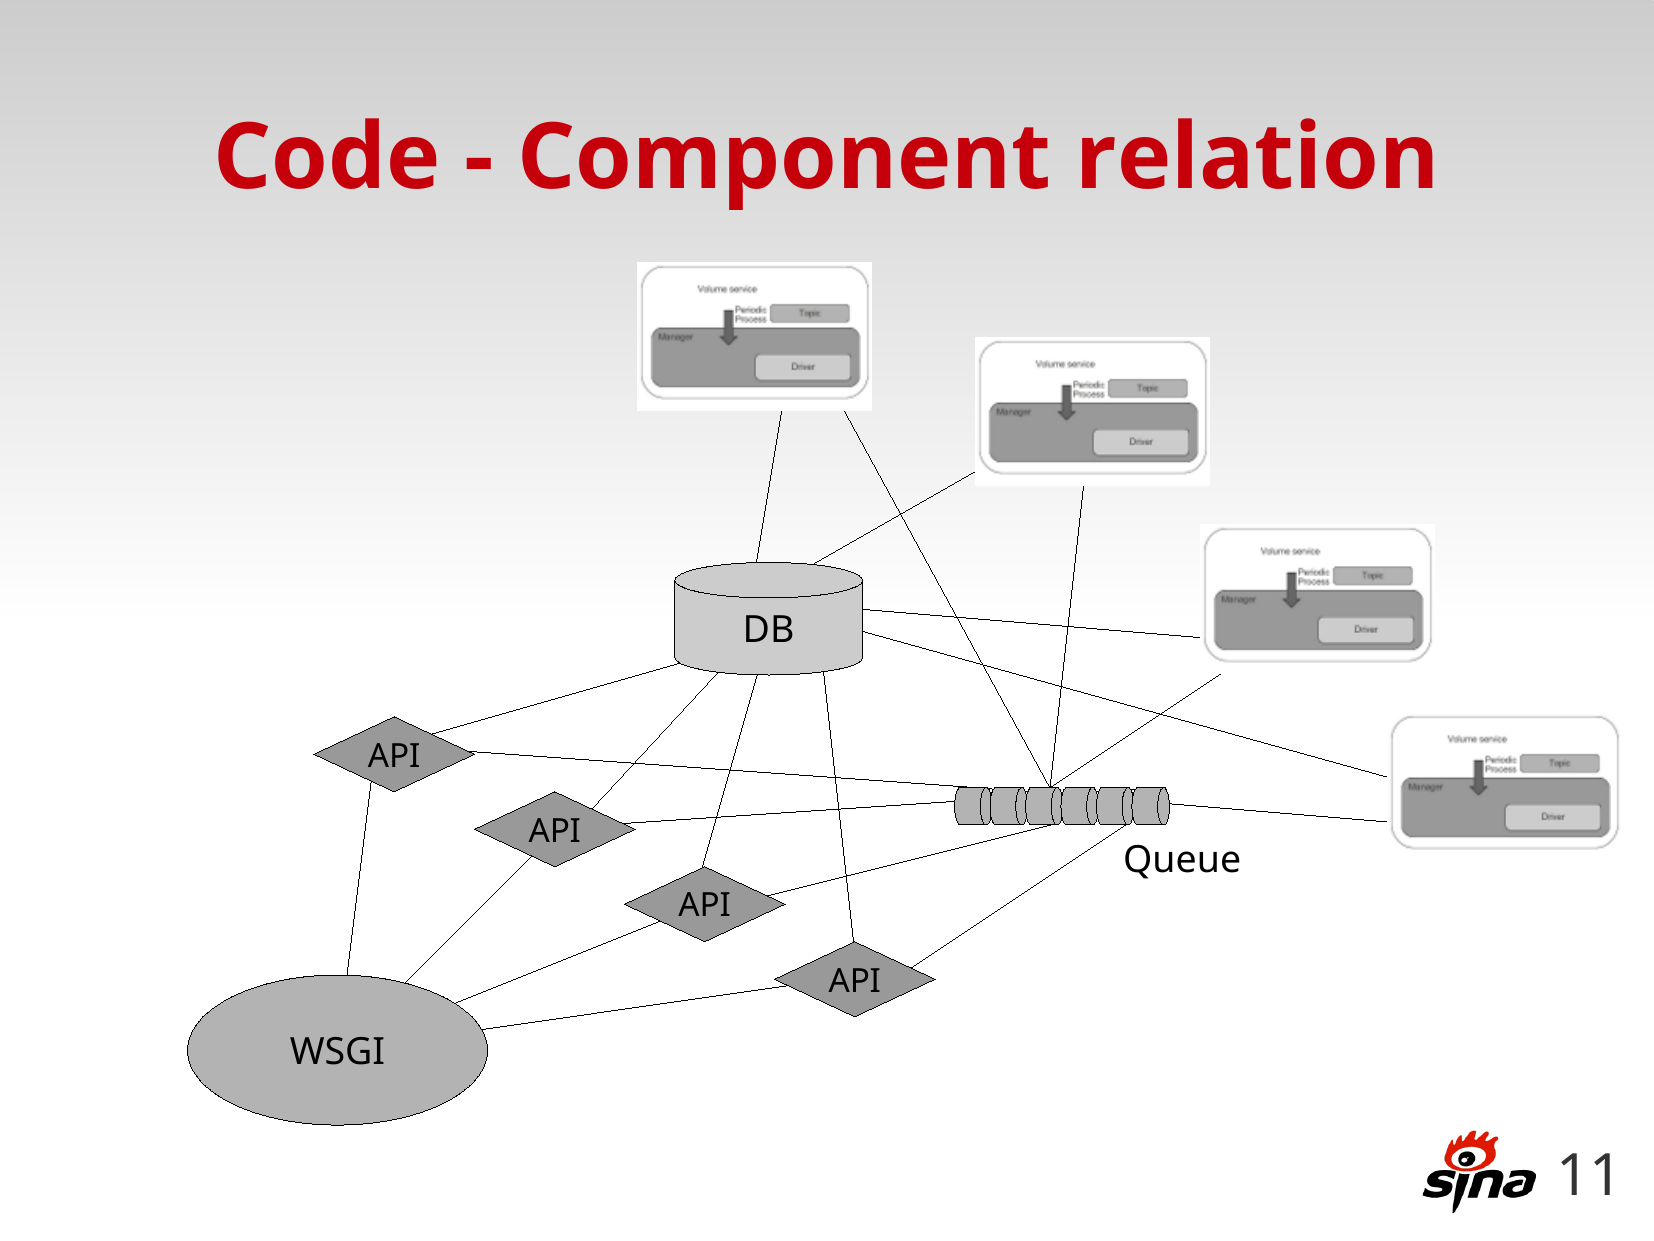

# Code - Component relation
DB
API
API
Queue
API
API
WSGI
11